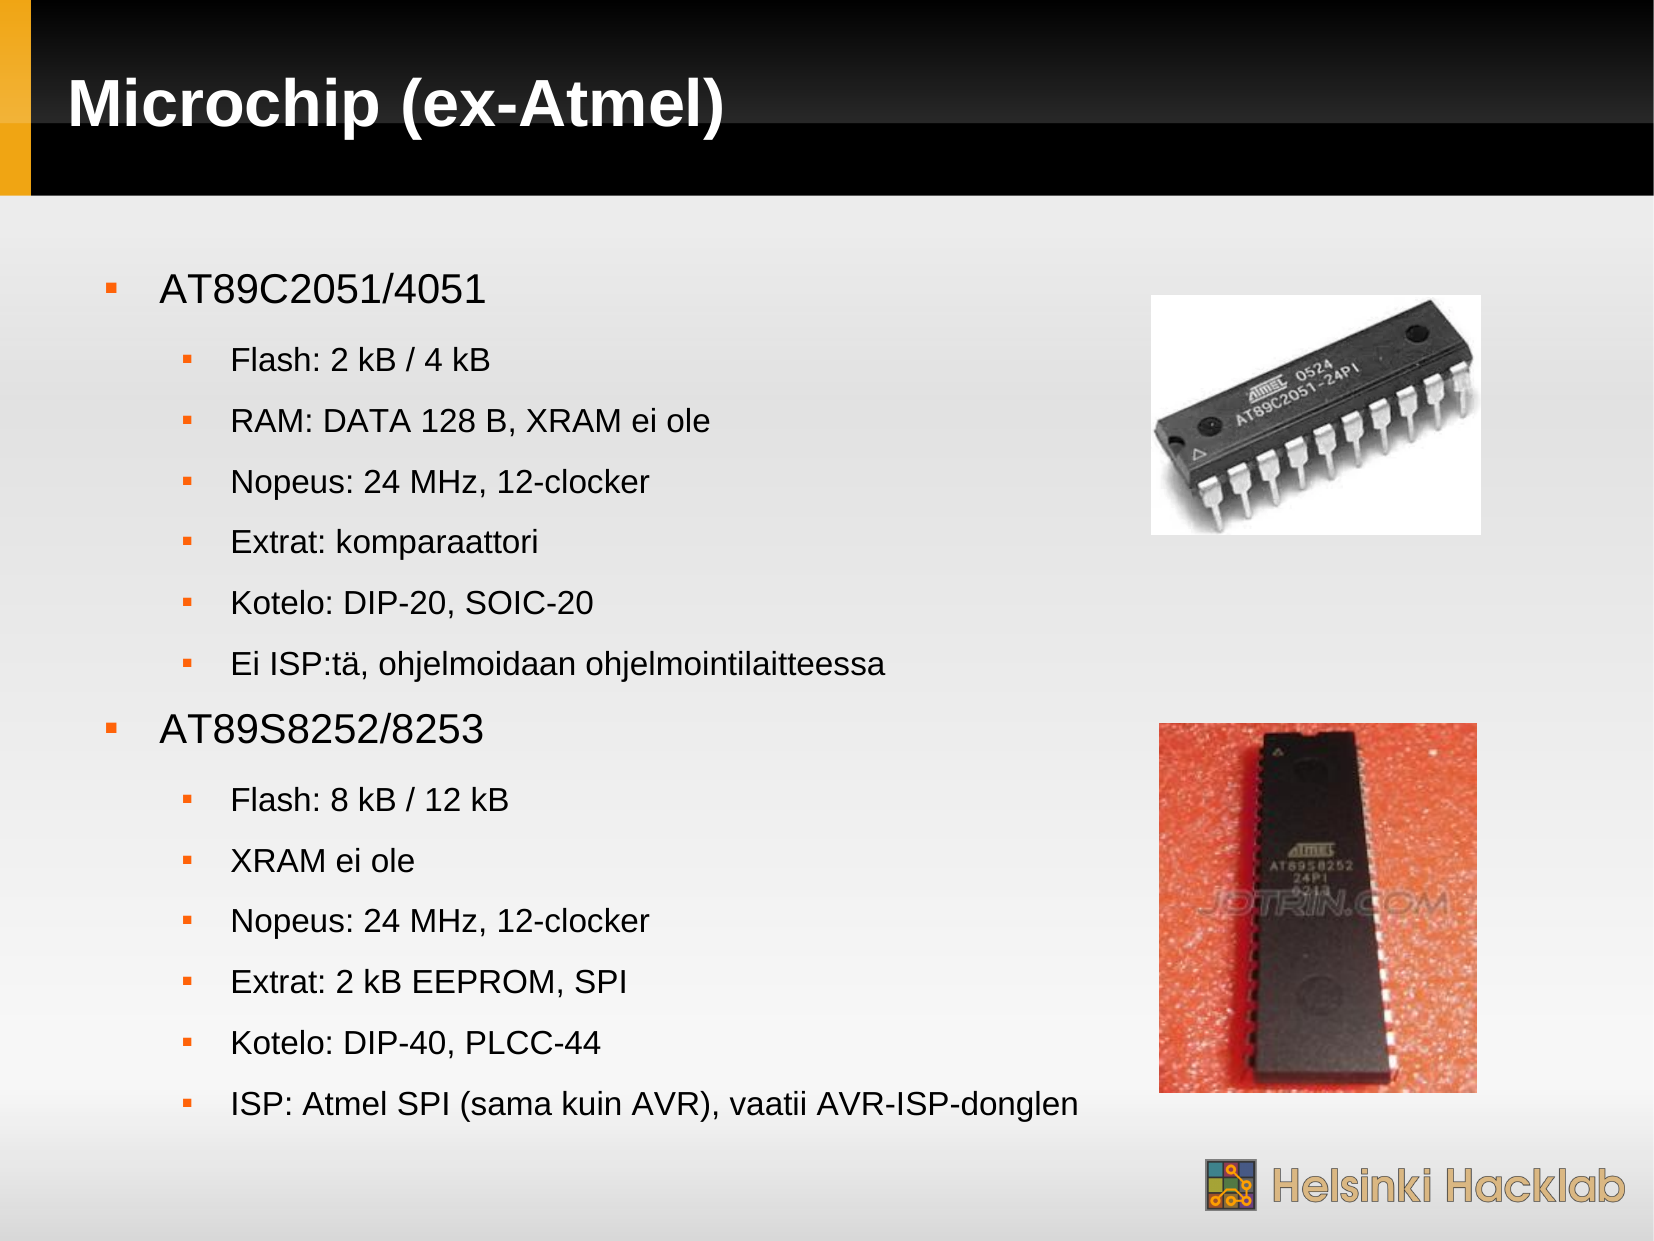

# Microchip (ex-Atmel)
AT89C2051/4051
Flash: 2 kB / 4 kB
RAM: DATA 128 B, XRAM ei ole
Nopeus: 24 MHz, 12-clocker
Extrat: komparaattori
Kotelo: DIP-20, SOIC-20
Ei ISP:tä, ohjelmoidaan ohjelmointilaitteessa
AT89S8252/8253
Flash: 8 kB / 12 kB
XRAM ei ole
Nopeus: 24 MHz, 12-clocker
Extrat: 2 kB EEPROM, SPI
Kotelo: DIP-40, PLCC-44
ISP: Atmel SPI (sama kuin AVR), vaatii AVR-ISP-donglen